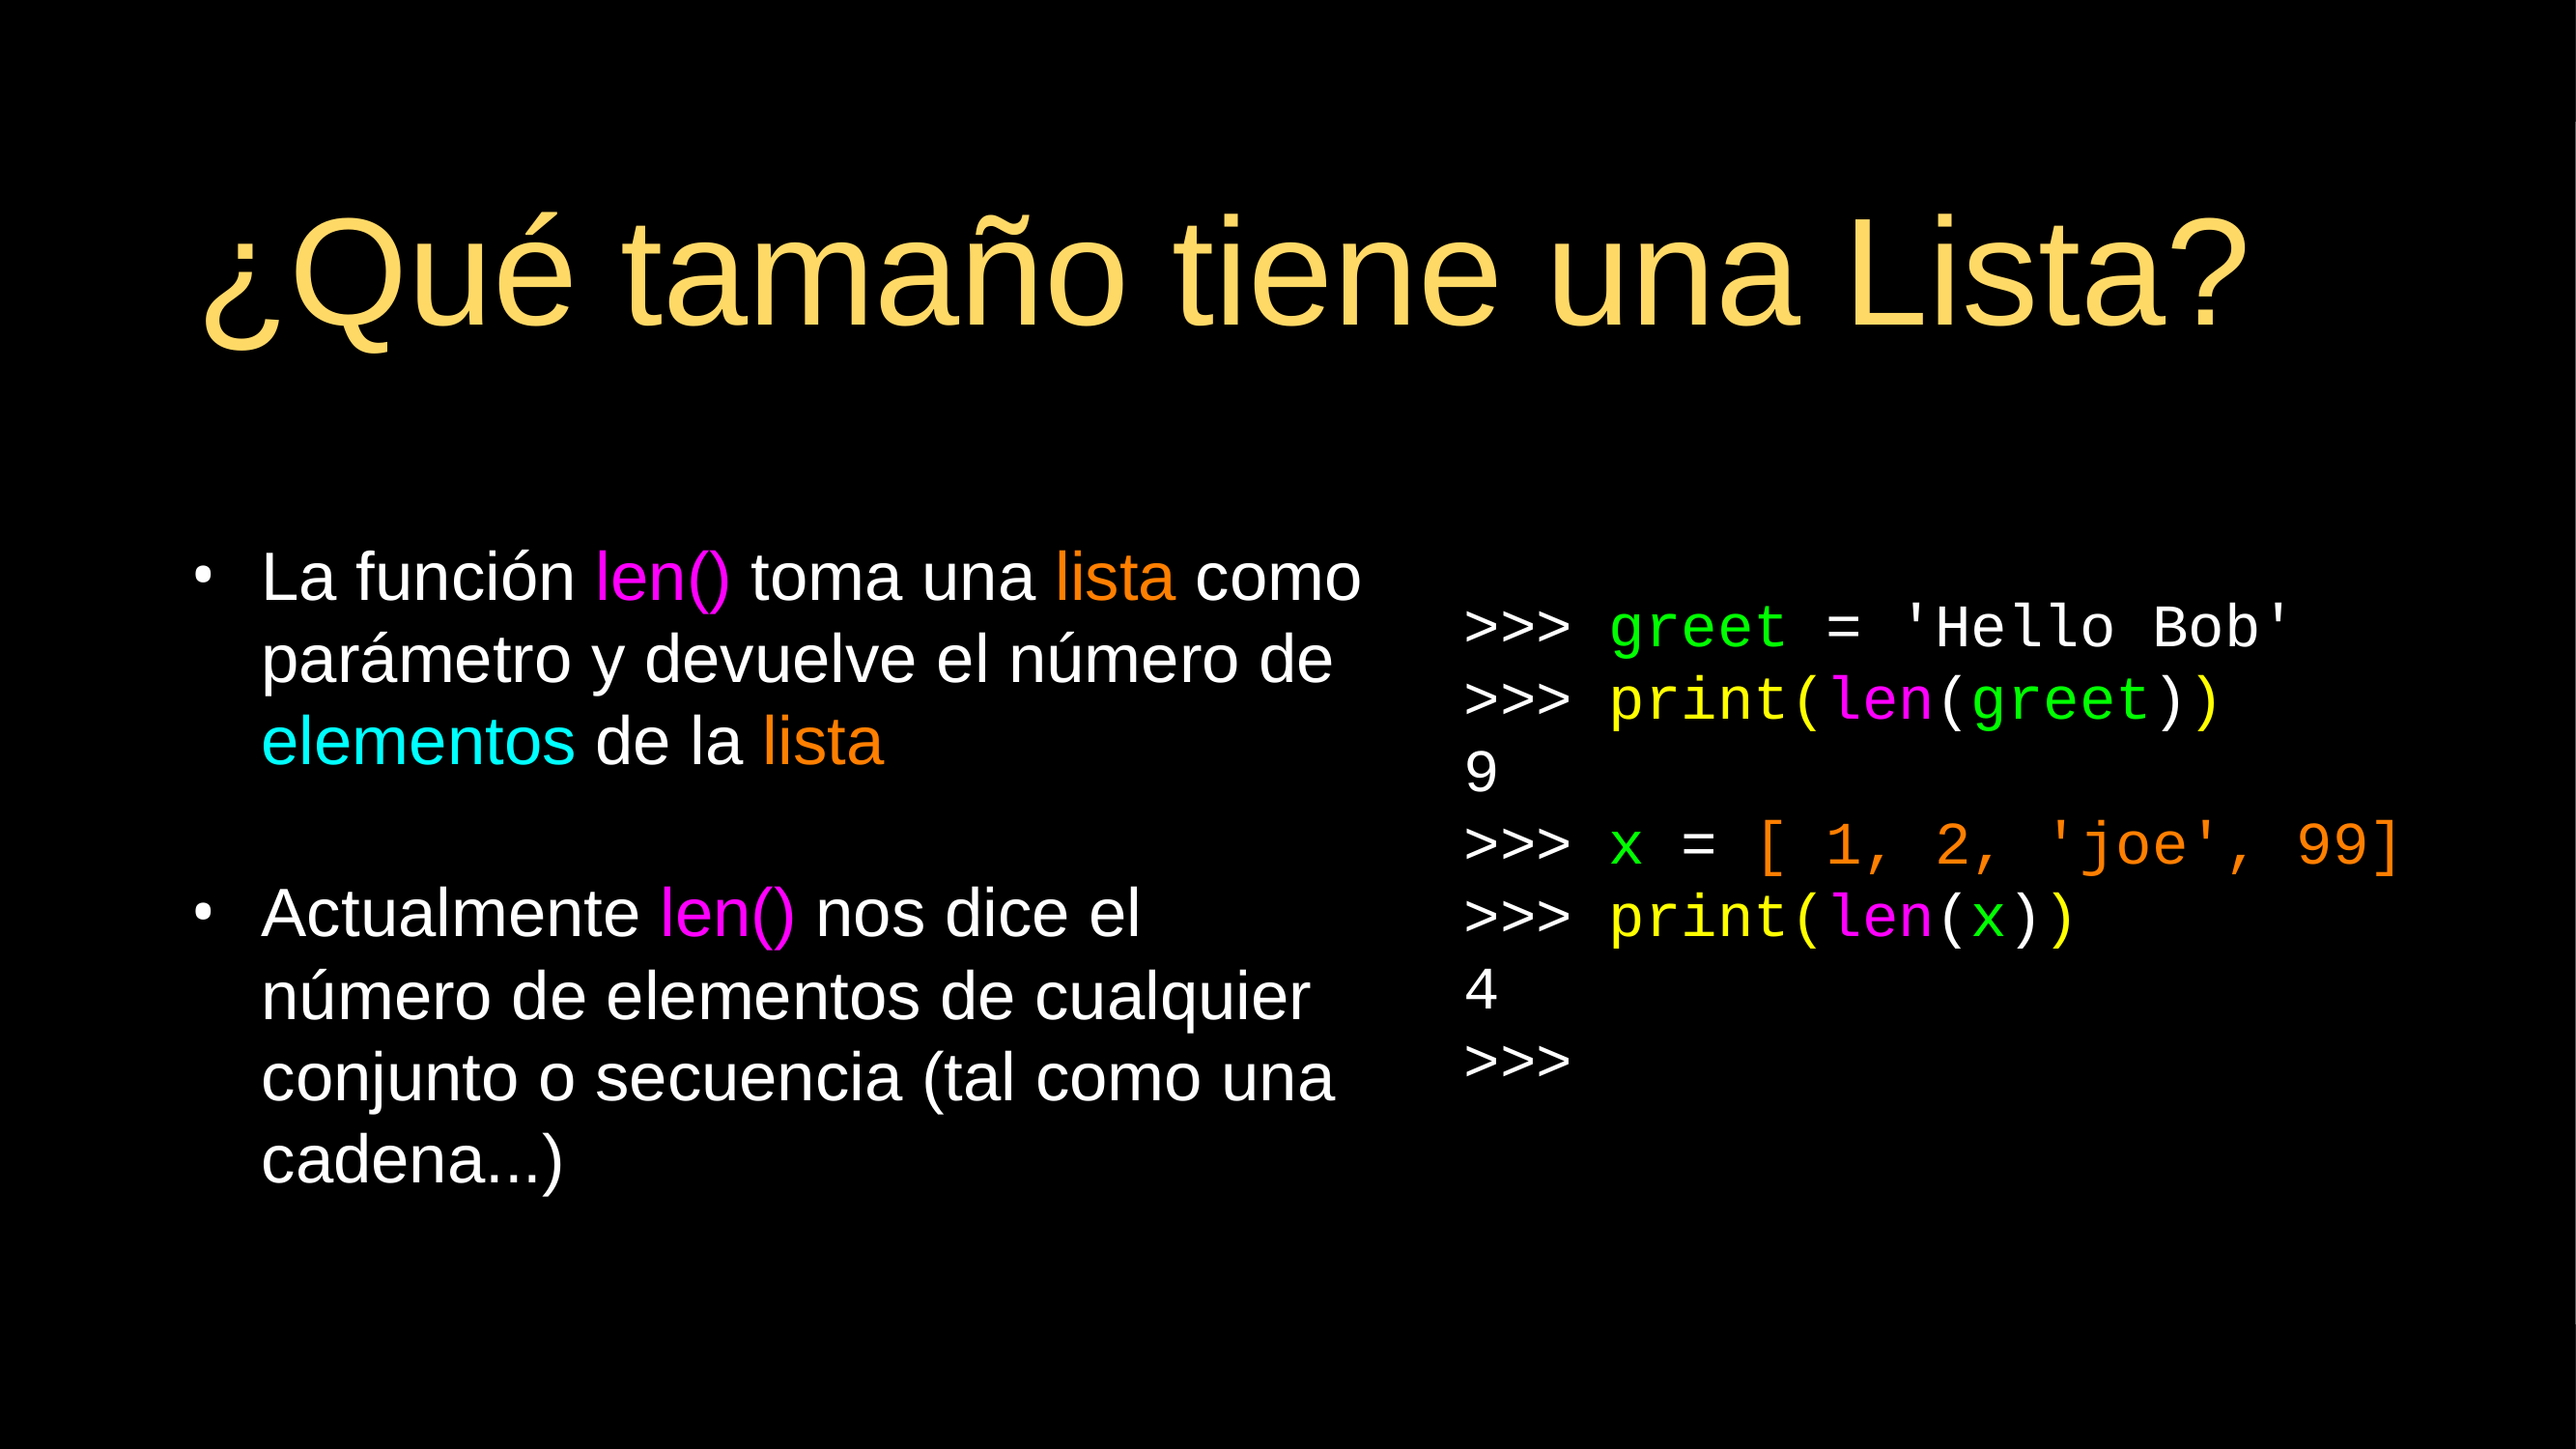

# ¿Qué tamaño tiene una Lista?
La función len() toma una lista como parámetro y devuelve el número de elementos de la lista
Actualmente len() nos dice el número de elementos de cualquier conjunto o secuencia (tal como una cadena...)
>>> greet = 'Hello Bob'
>>> print(len(greet))
9
>>> x = [ 1, 2, 'joe', 99]
>>> print(len(x))
4
>>>